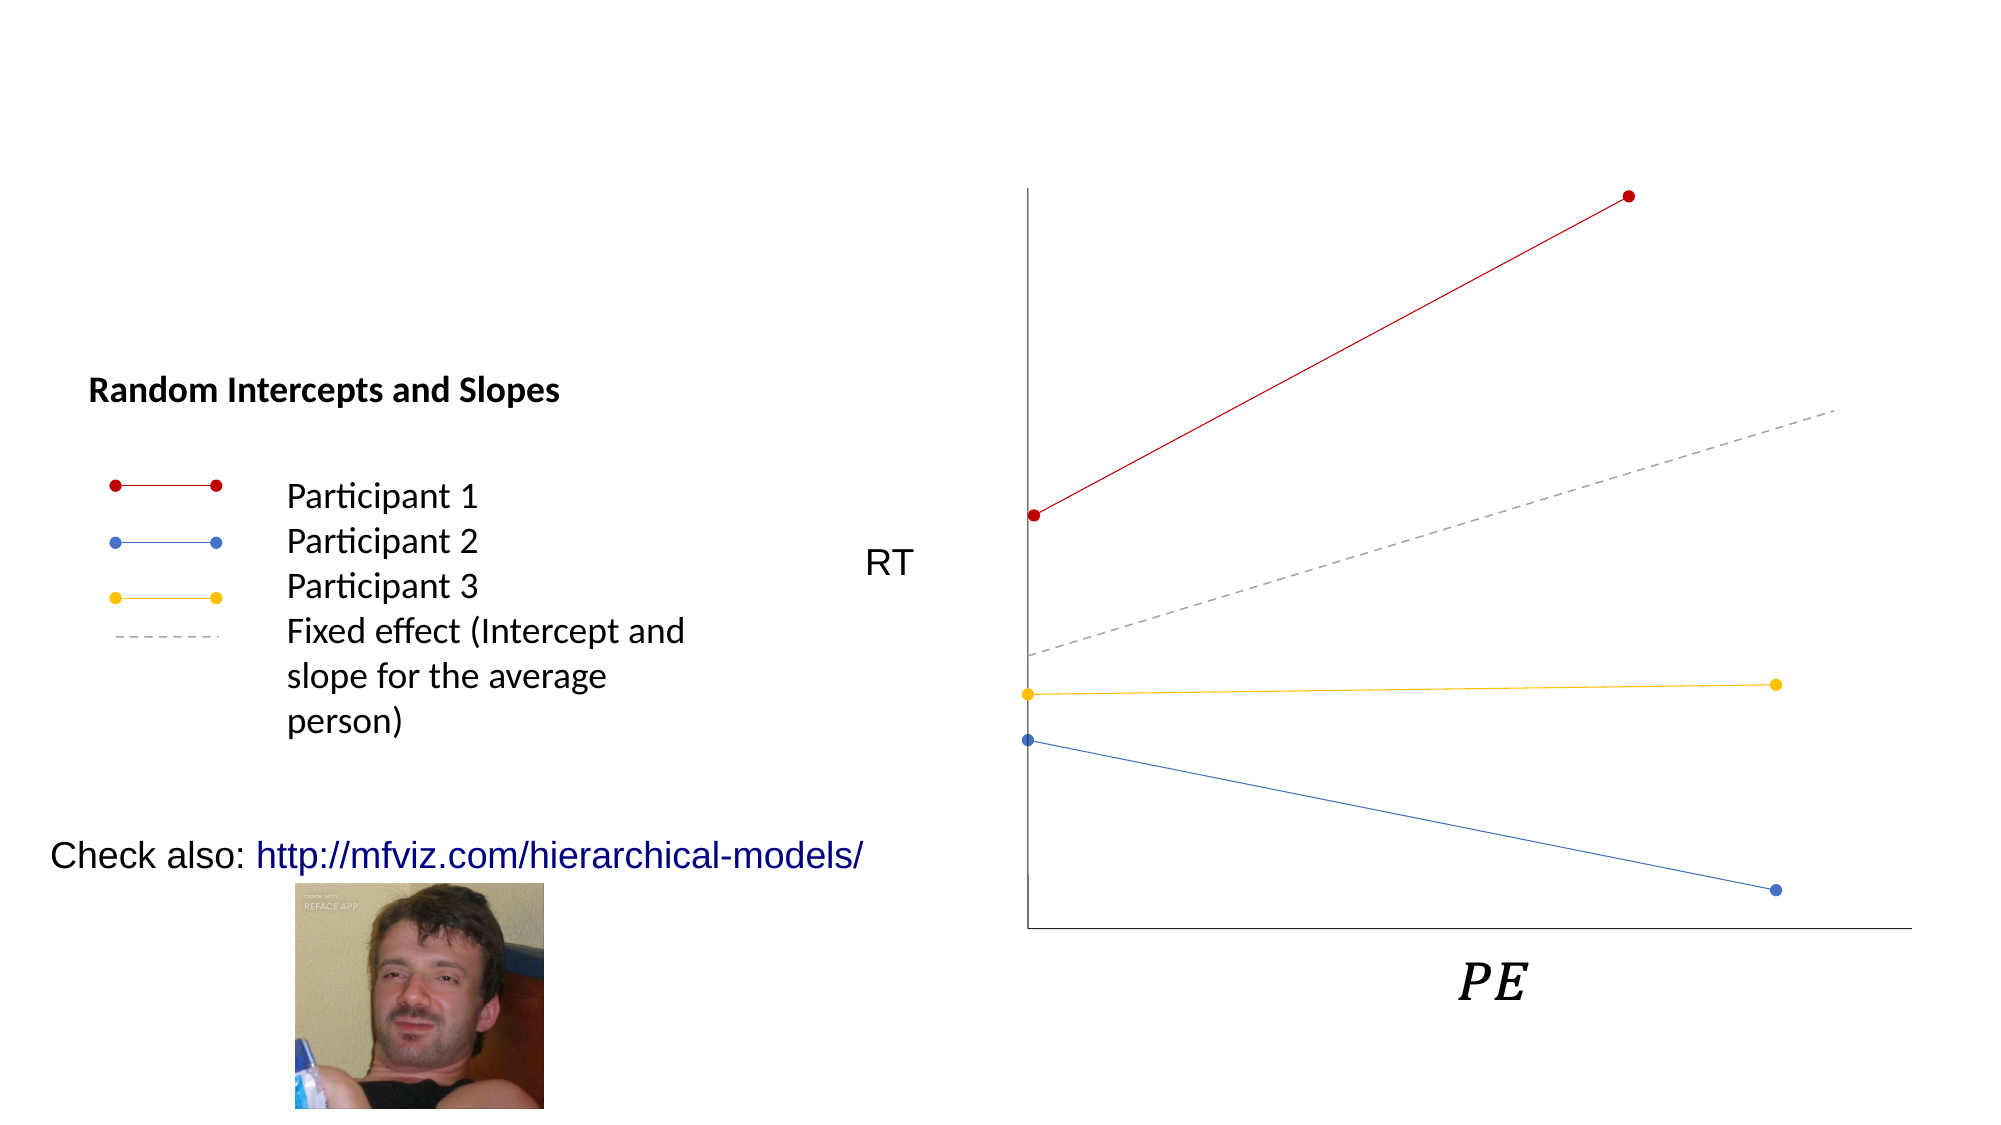

Random Intercepts and Slopes
Participant 1
Participant 2
Participant 3
Fixed effect (Intercept and slope for the average person)
RT
Check also: http://mfviz.com/hierarchical-models/